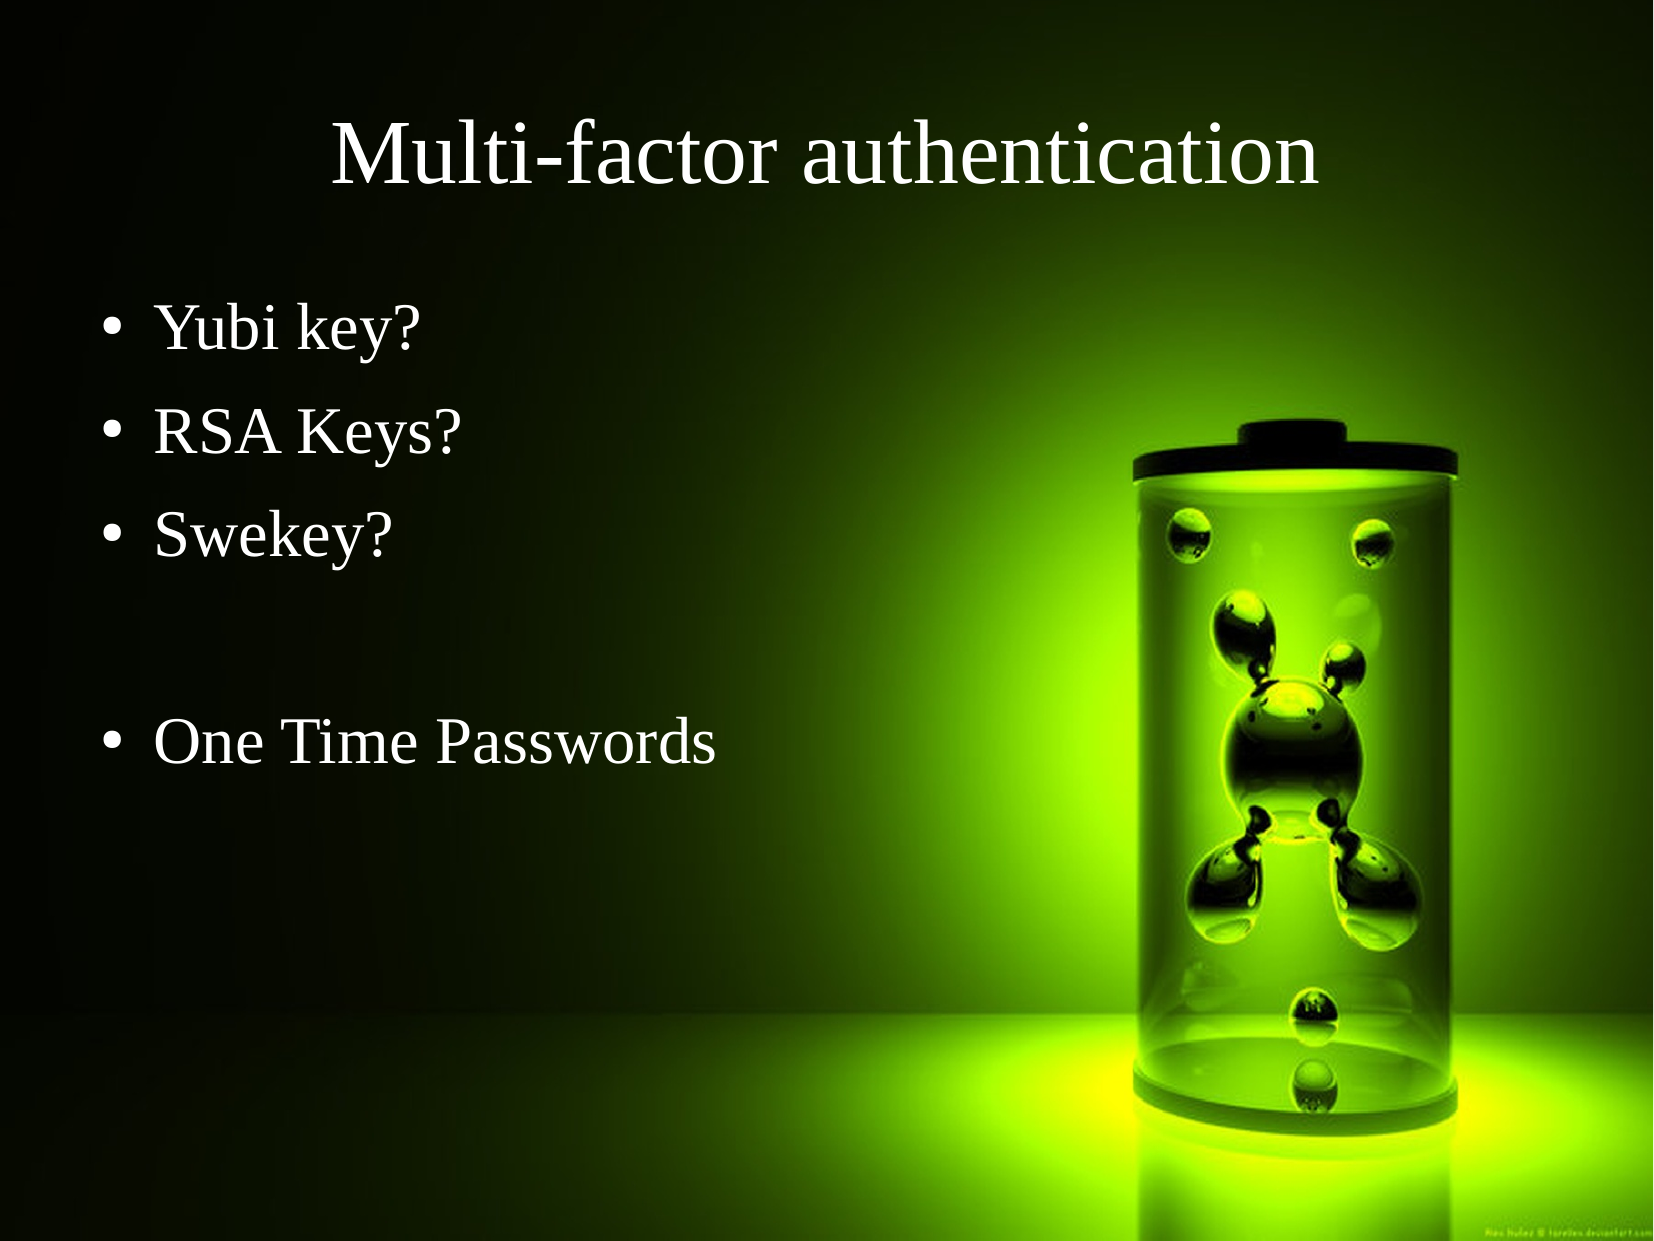

# Multi-factor authentication
Yubi key?
RSA Keys?
Swekey?
One Time Passwords